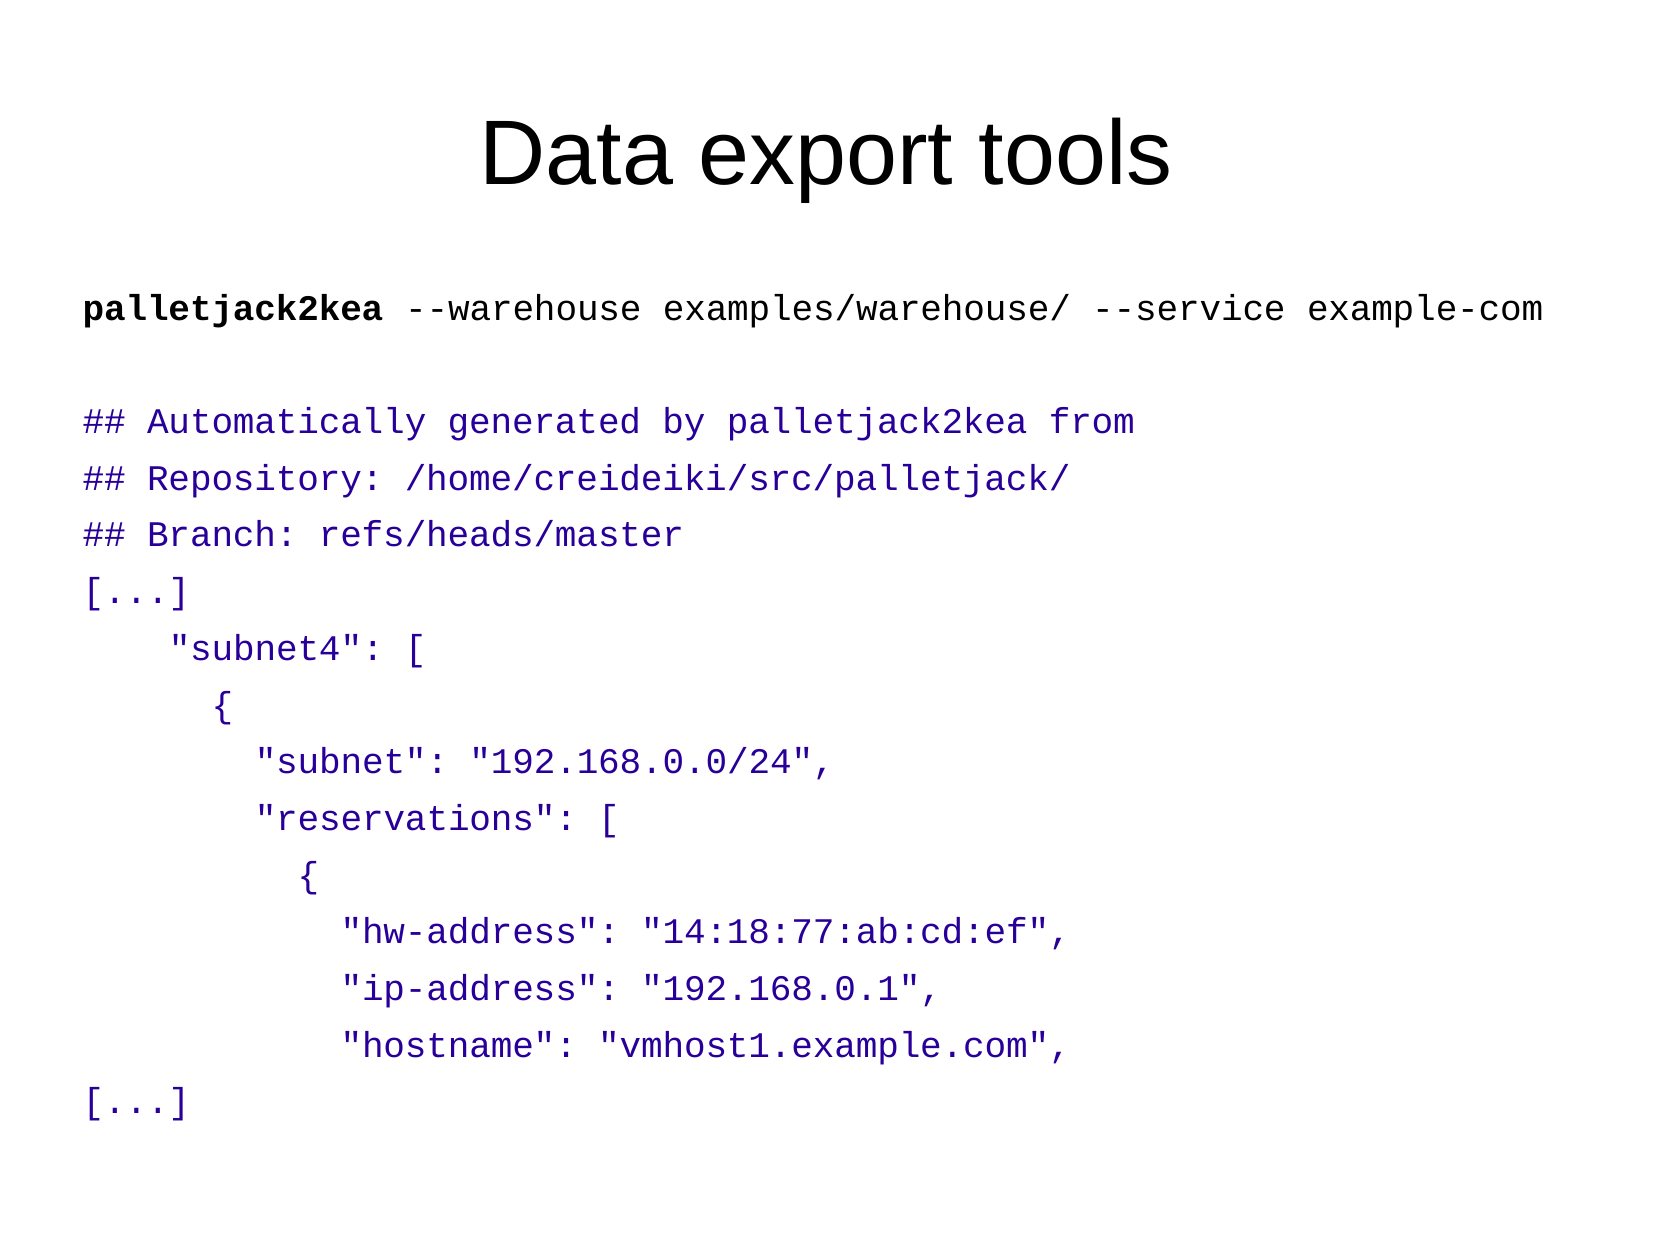

# Data export tools
palletjack2kea --warehouse examples/warehouse/ --service example-com
## Automatically generated by palletjack2kea from
## Repository: /home/creideiki/src/palletjack/
## Branch: refs/heads/master
[...]
 "subnet4": [
 {
 "subnet": "192.168.0.0/24",
 "reservations": [
 {
 "hw-address": "14:18:77:ab:cd:ef",
 "ip-address": "192.168.0.1",
 "hostname": "vmhost1.example.com",
[...]